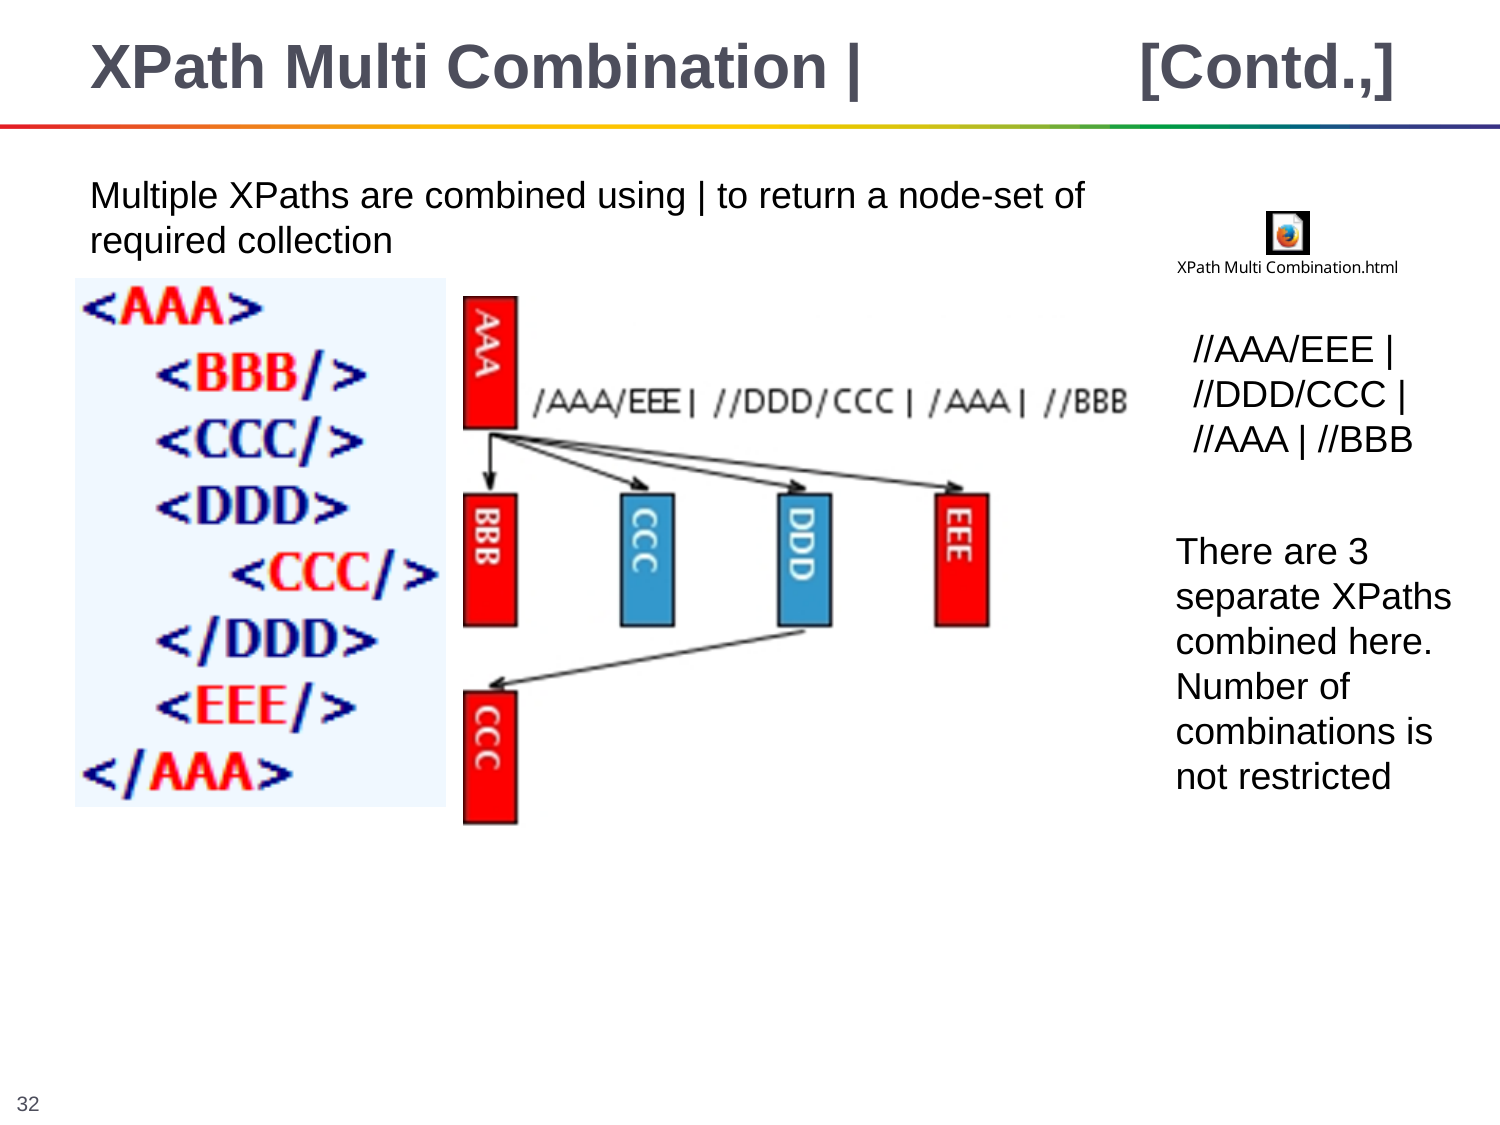

# XPath Multi Combination | [Contd.,]
Multiple XPaths are combined using | to return a node-set of required collection
//AAA/EEE | //DDD/CCC | //AAA | //BBB
There are 3 separate XPaths combined here. Number of combinations is not restricted